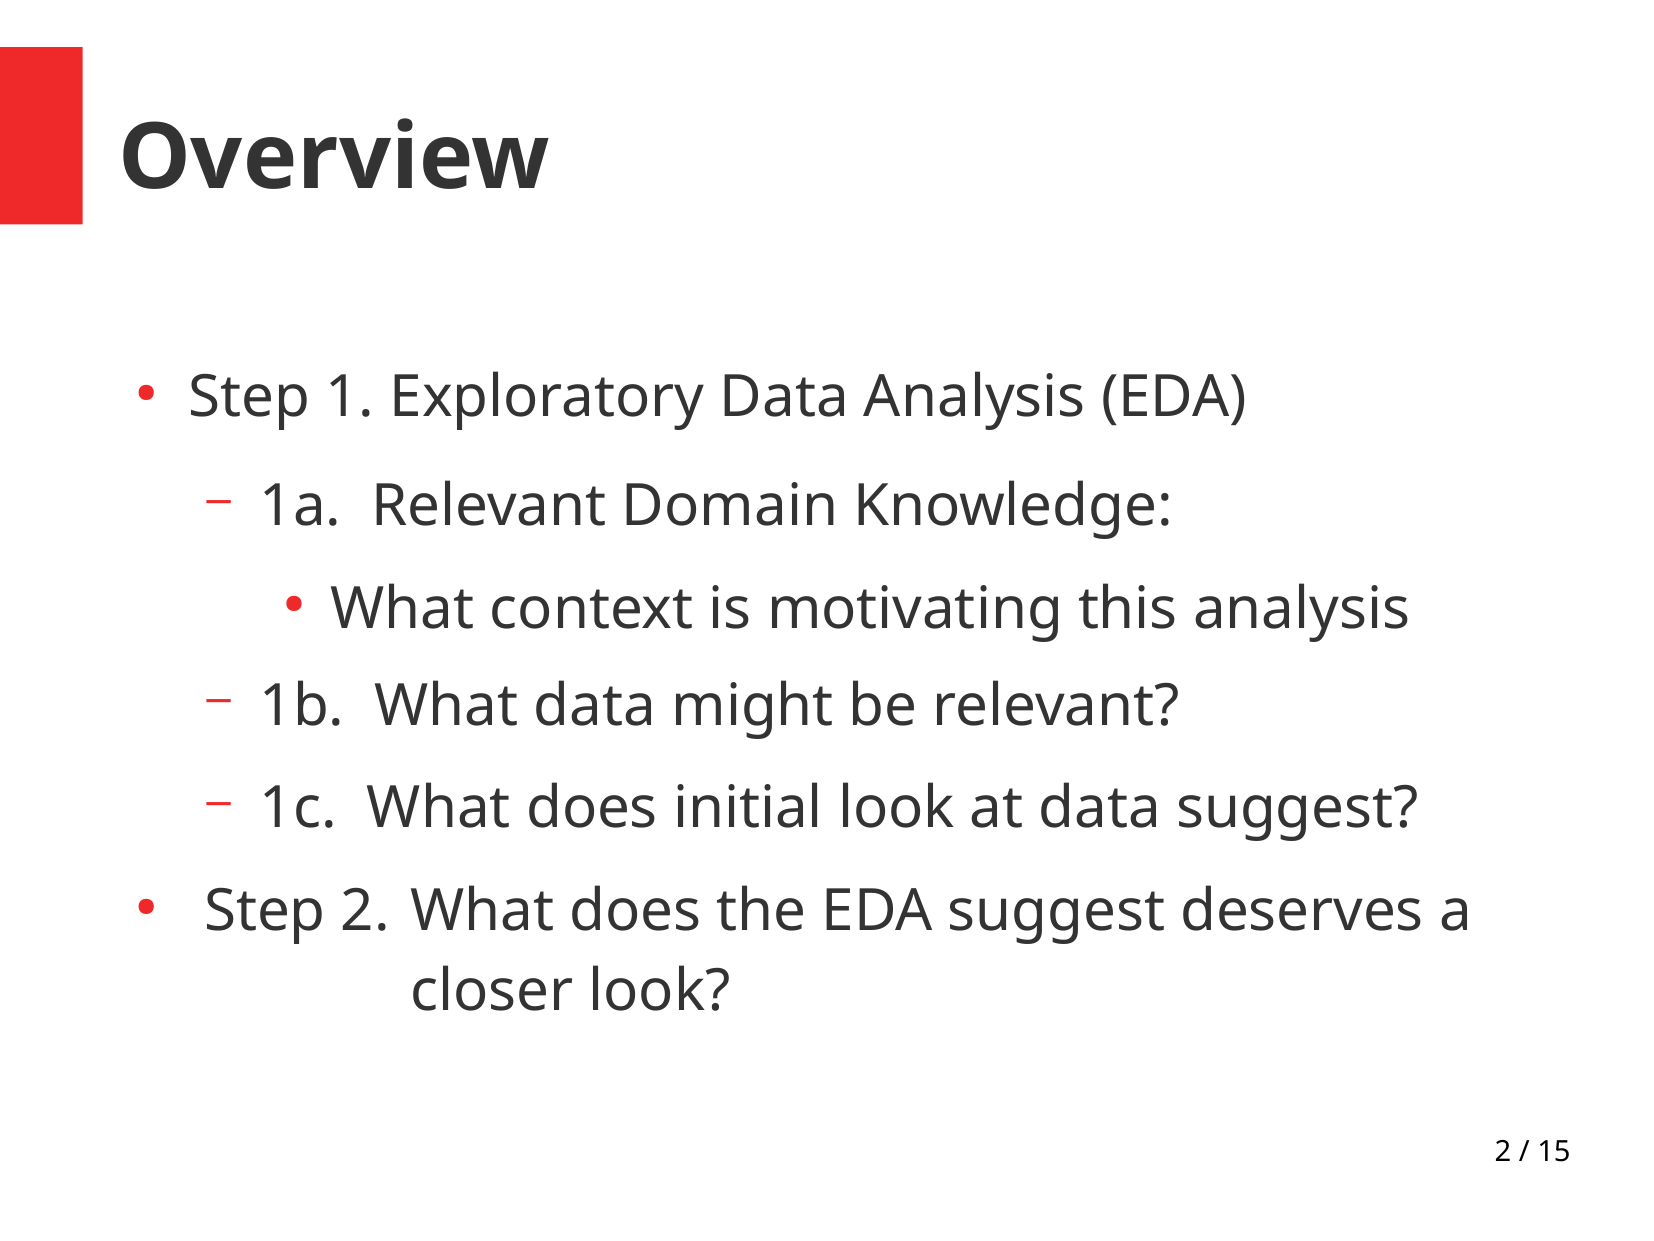

# Overview
Step 1. Exploratory Data Analysis (EDA)
1a. Relevant Domain Knowledge:
What context is motivating this analysis
1b. What data might be relevant?
1c. What does initial look at data suggest?
 Step 2.	What does the EDA suggest deserves a
			closer look?
2